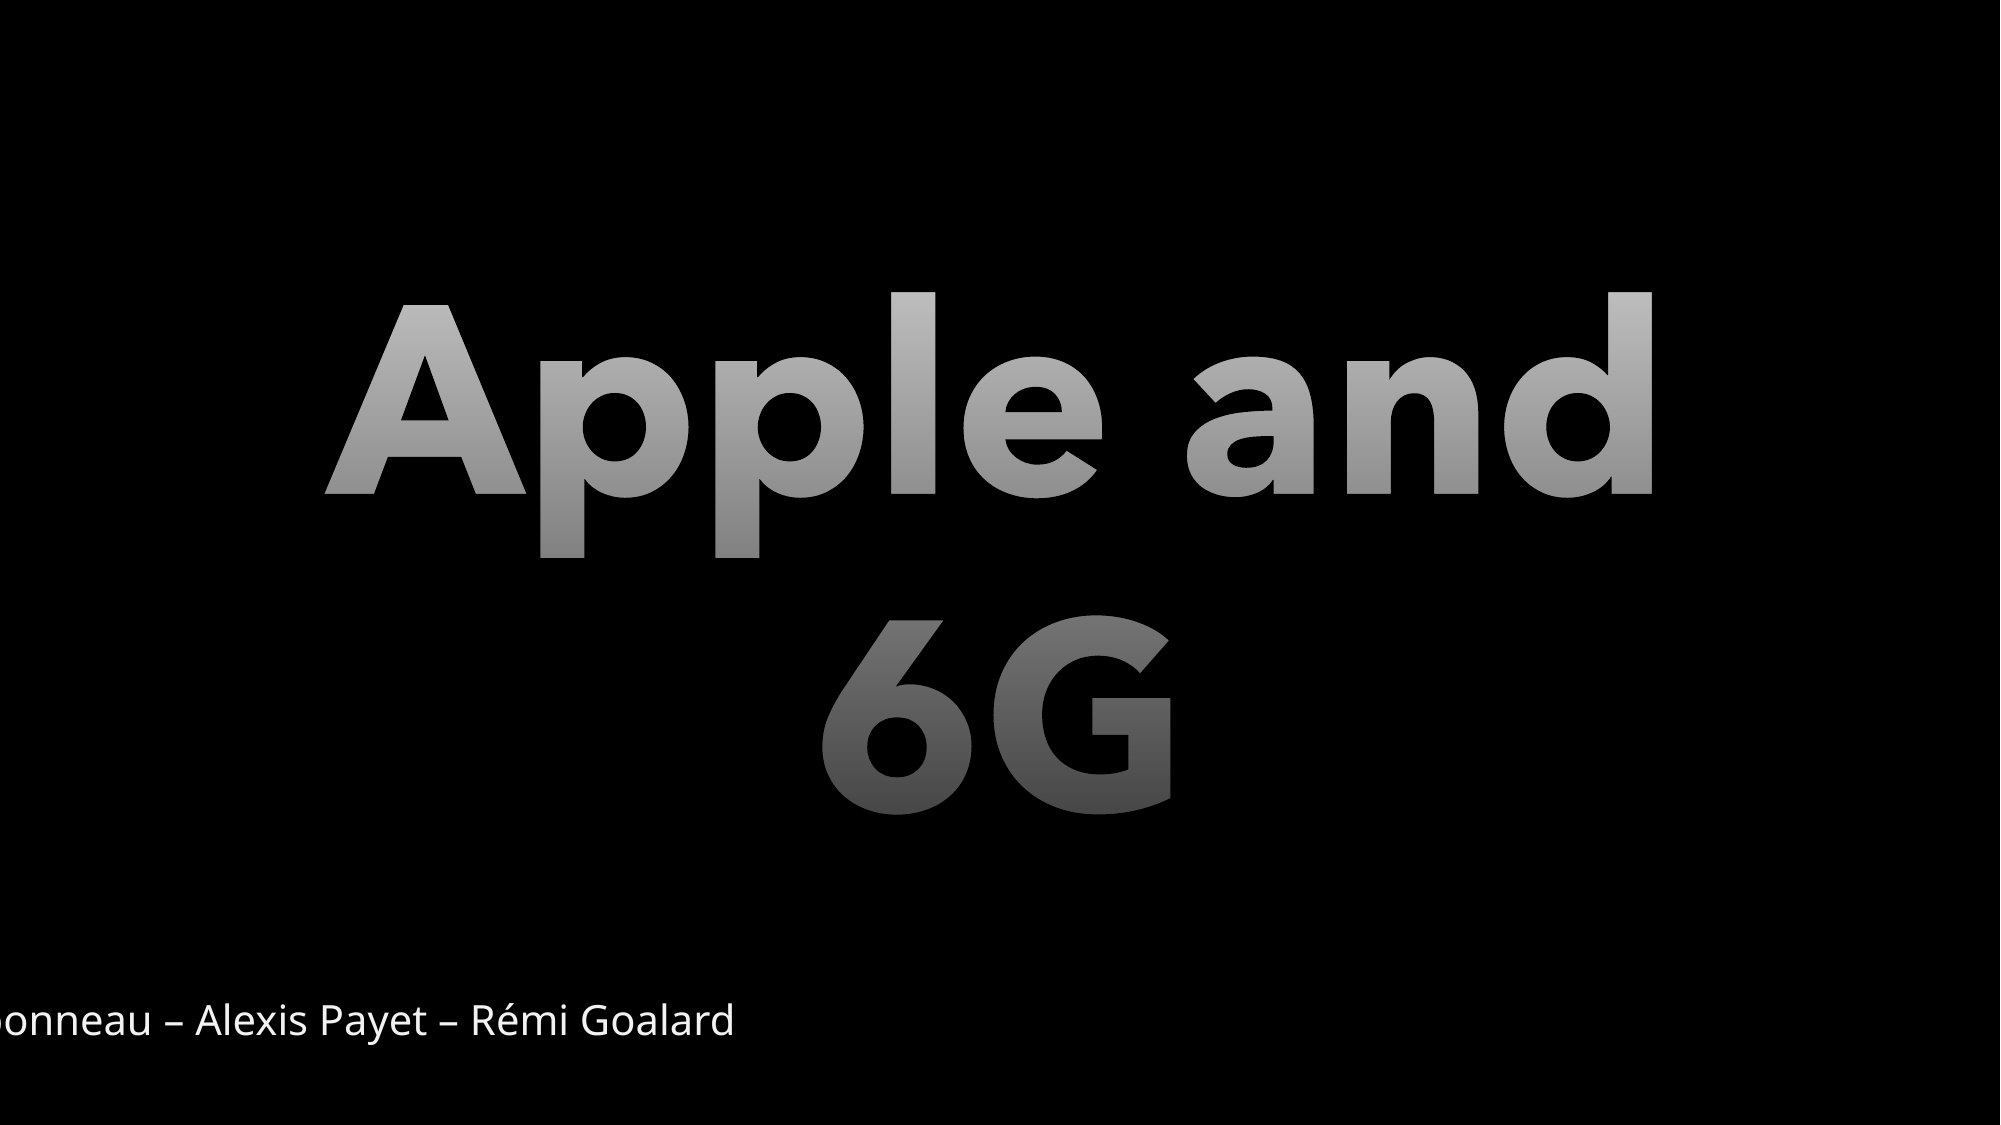

Benjamin Abonneau – Alexis Payet – Rémi Goalard